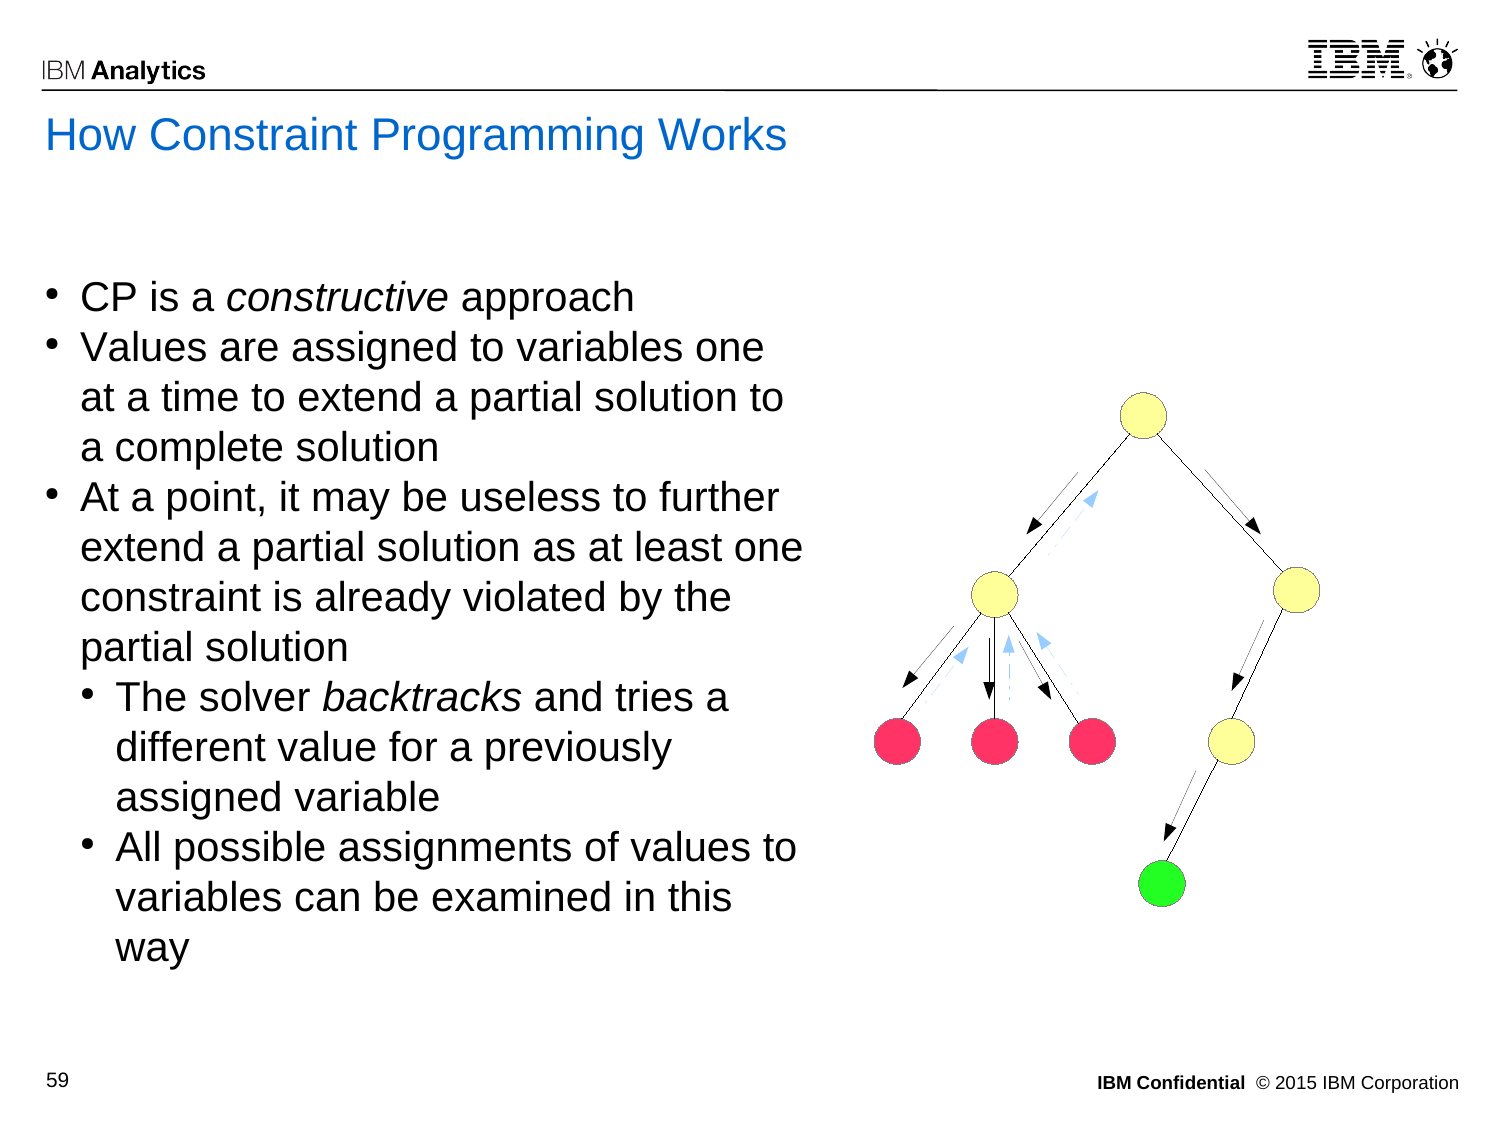

# How Constraint Programming Works
CP is a constructive approach
Values are assigned to variables one at a time to extend a partial solution to a complete solution
At a point, it may be useless to further extend a partial solution as at least one constraint is already violated by the partial solution
The solver backtracks and tries a different value for a previously assigned variable
All possible assignments of values to variables can be examined in this way